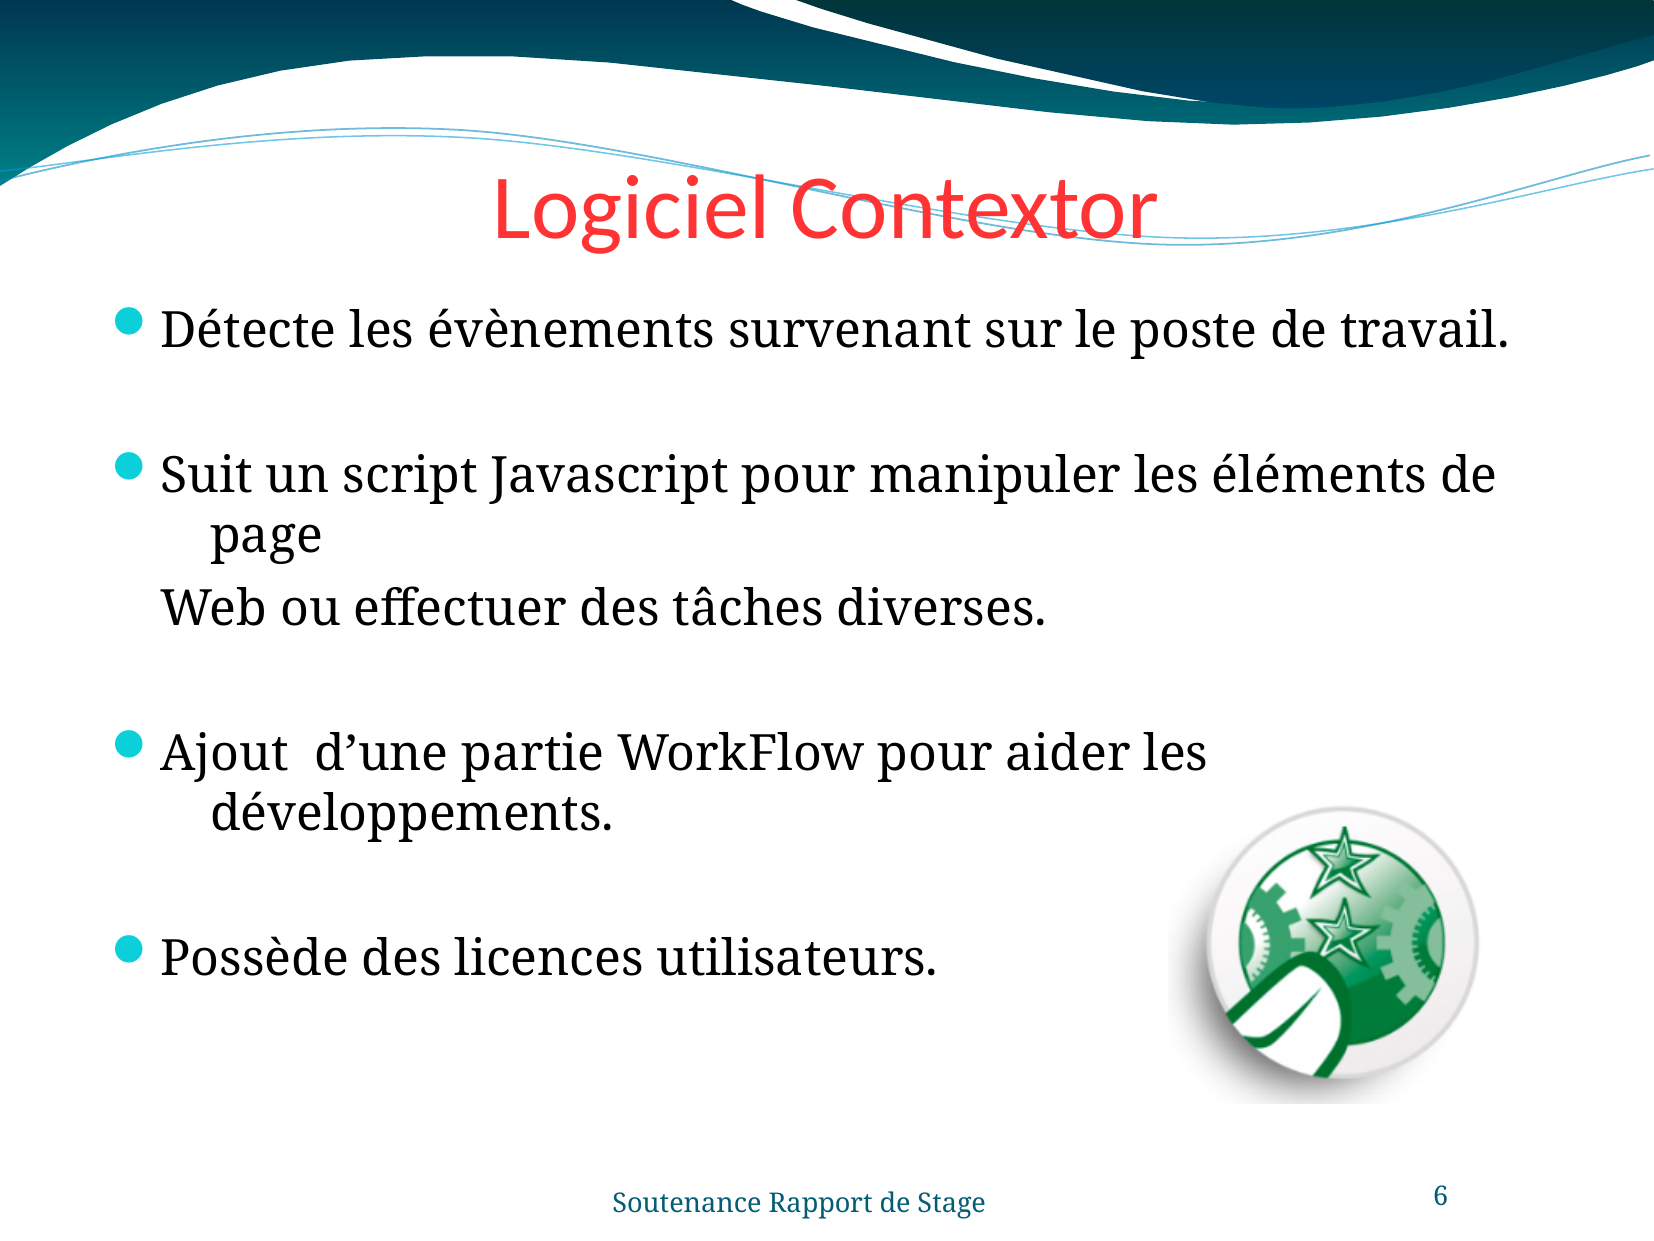

Logiciel Contextor
# Détecte les évènements survenant sur le poste de travail.
Suit un script Javascript pour manipuler les éléments de page
Web ou effectuer des tâches diverses.
Ajout d’une partie WorkFlow pour aider les développements.
Possède des licences utilisateurs.
Soutenance Rapport de Stage